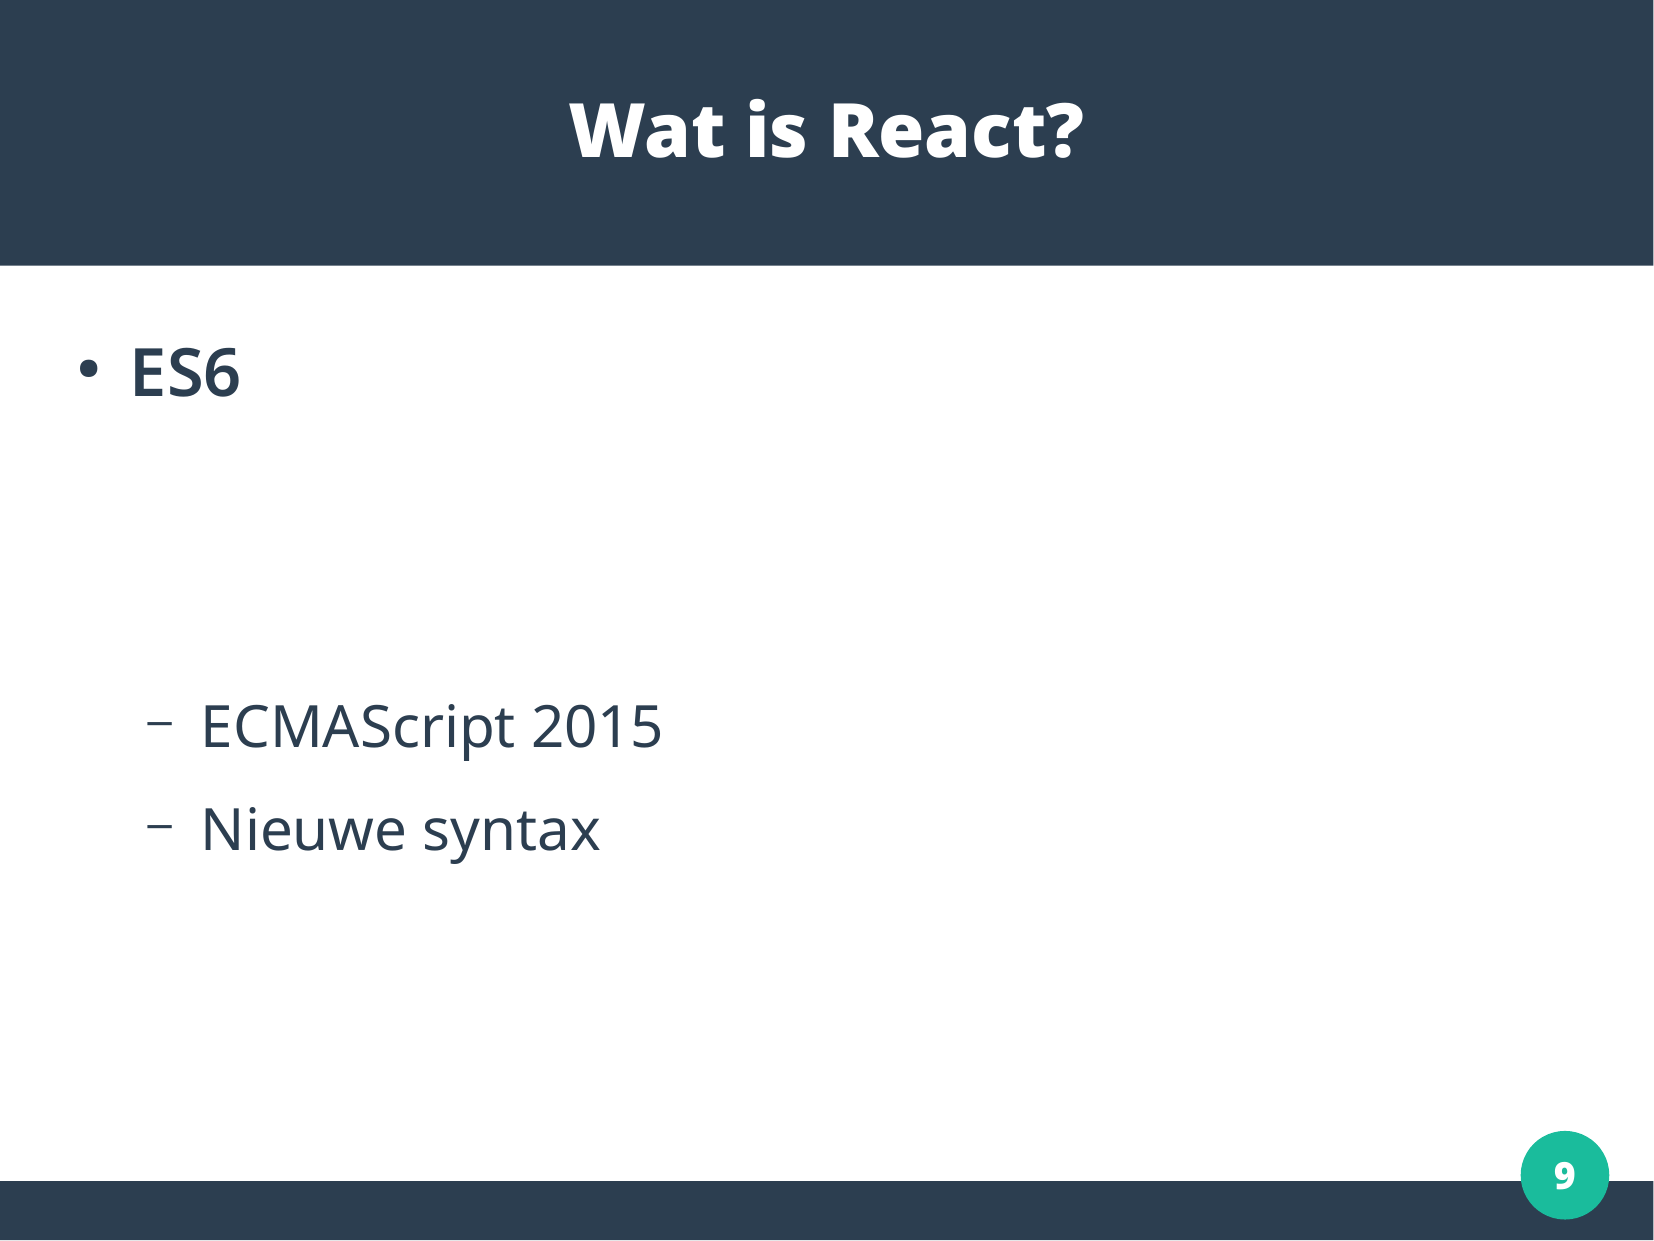

# Wat is React?
ES6
ECMAScript 2015
Nieuwe syntax
9